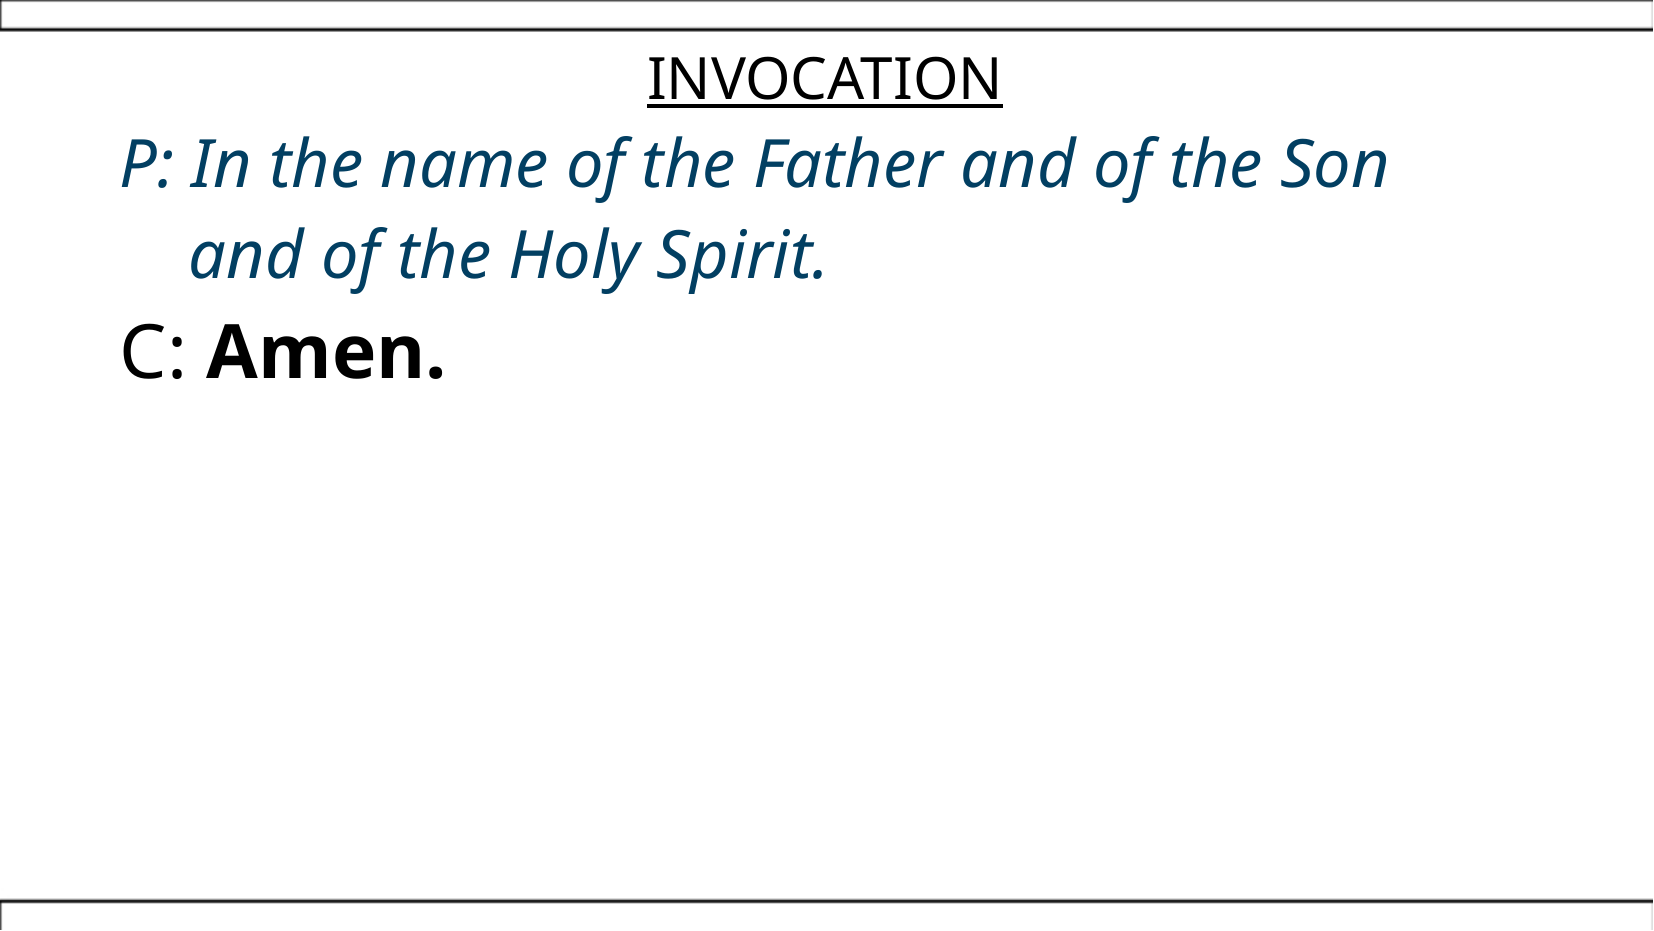

INVOCATION
P: In the name of the Father and of the Son
 and of the Holy Spirit.
C: Amen.